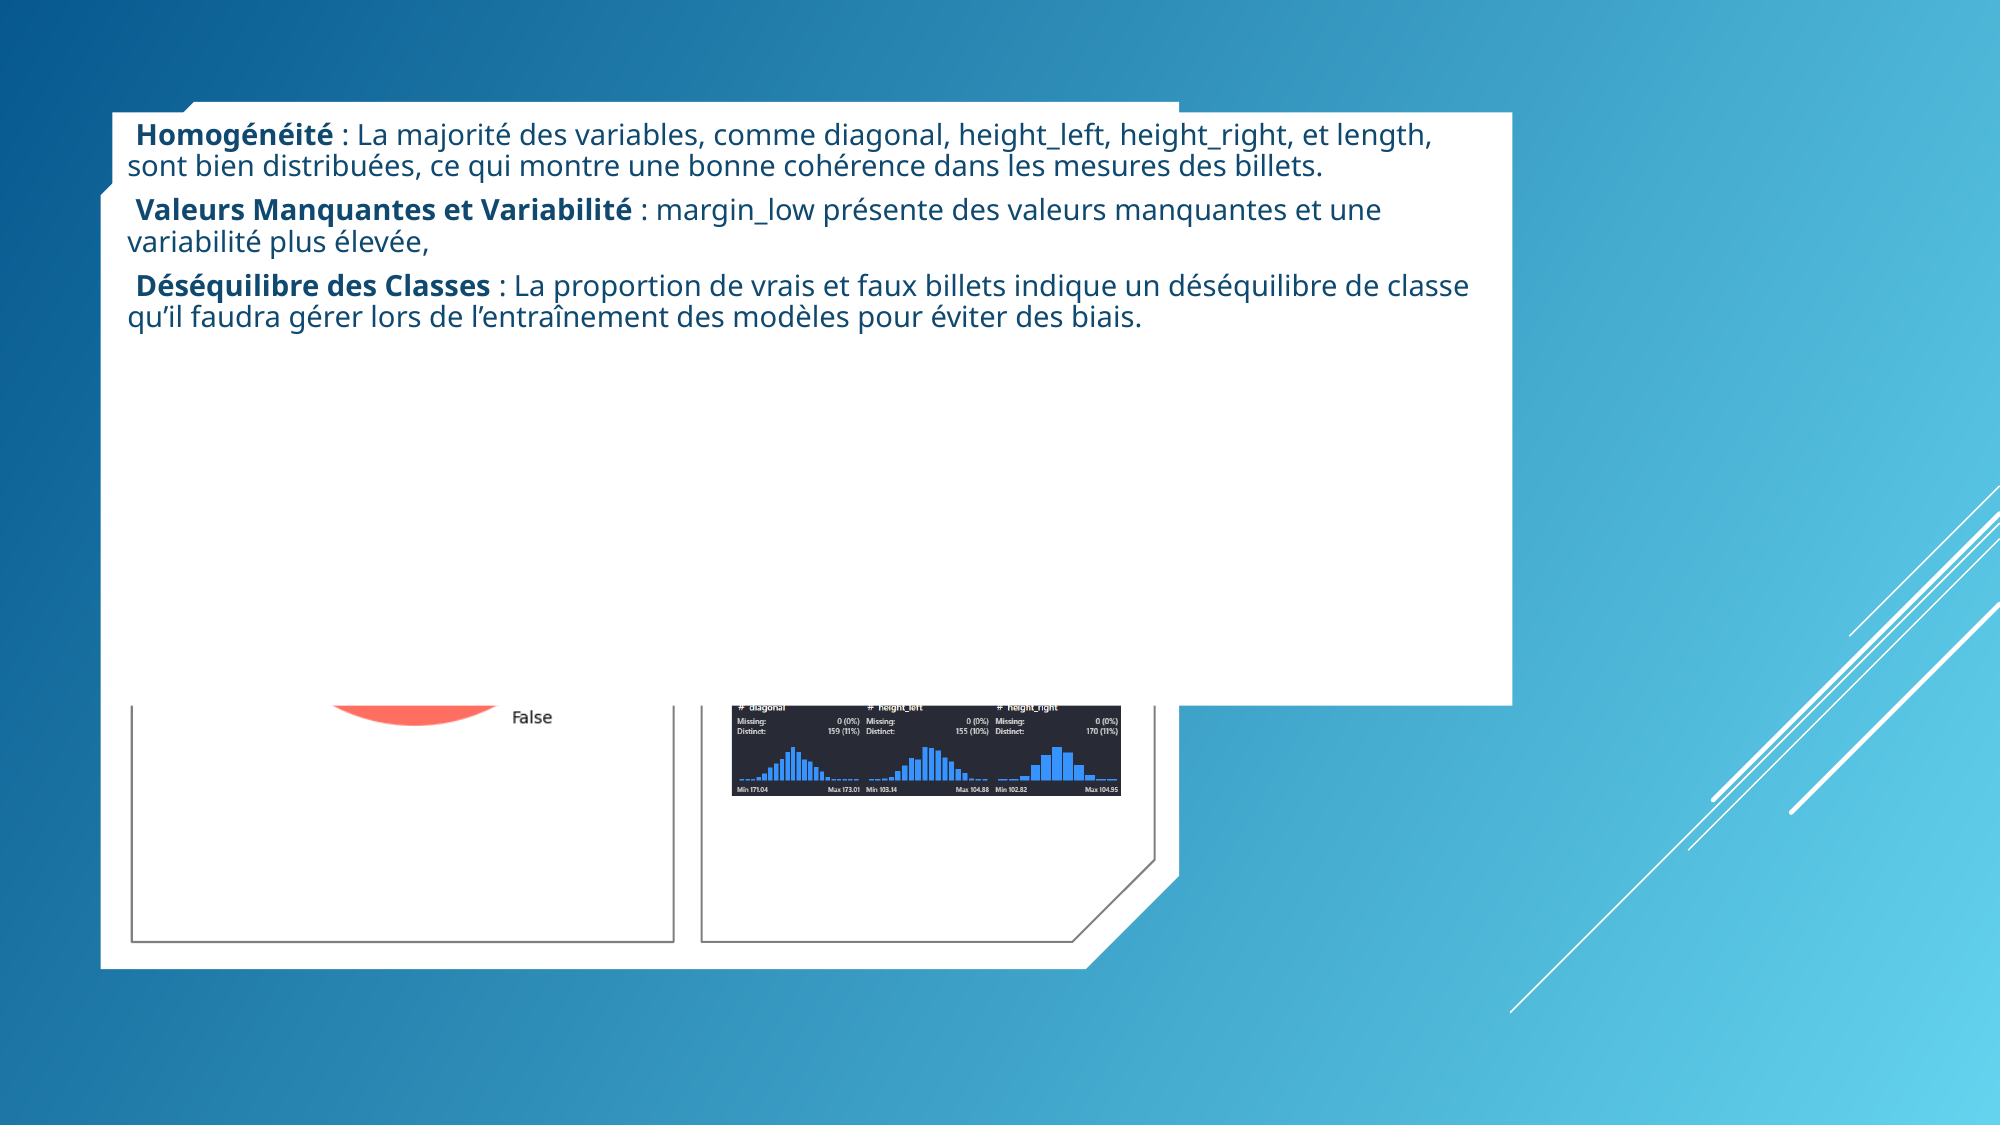

Homogénéité : La majorité des variables, comme diagonal, height_left, height_right, et length, sont bien distribuées, ce qui montre une bonne cohérence dans les mesures des billets.
Valeurs Manquantes et Variabilité : margin_low présente des valeurs manquantes et une variabilité plus élevée,
Déséquilibre des Classes : La proportion de vrais et faux billets indique un déséquilibre de classe qu’il faudra gérer lors de l’entraînement des modèles pour éviter des biais.
# Exploration des Données